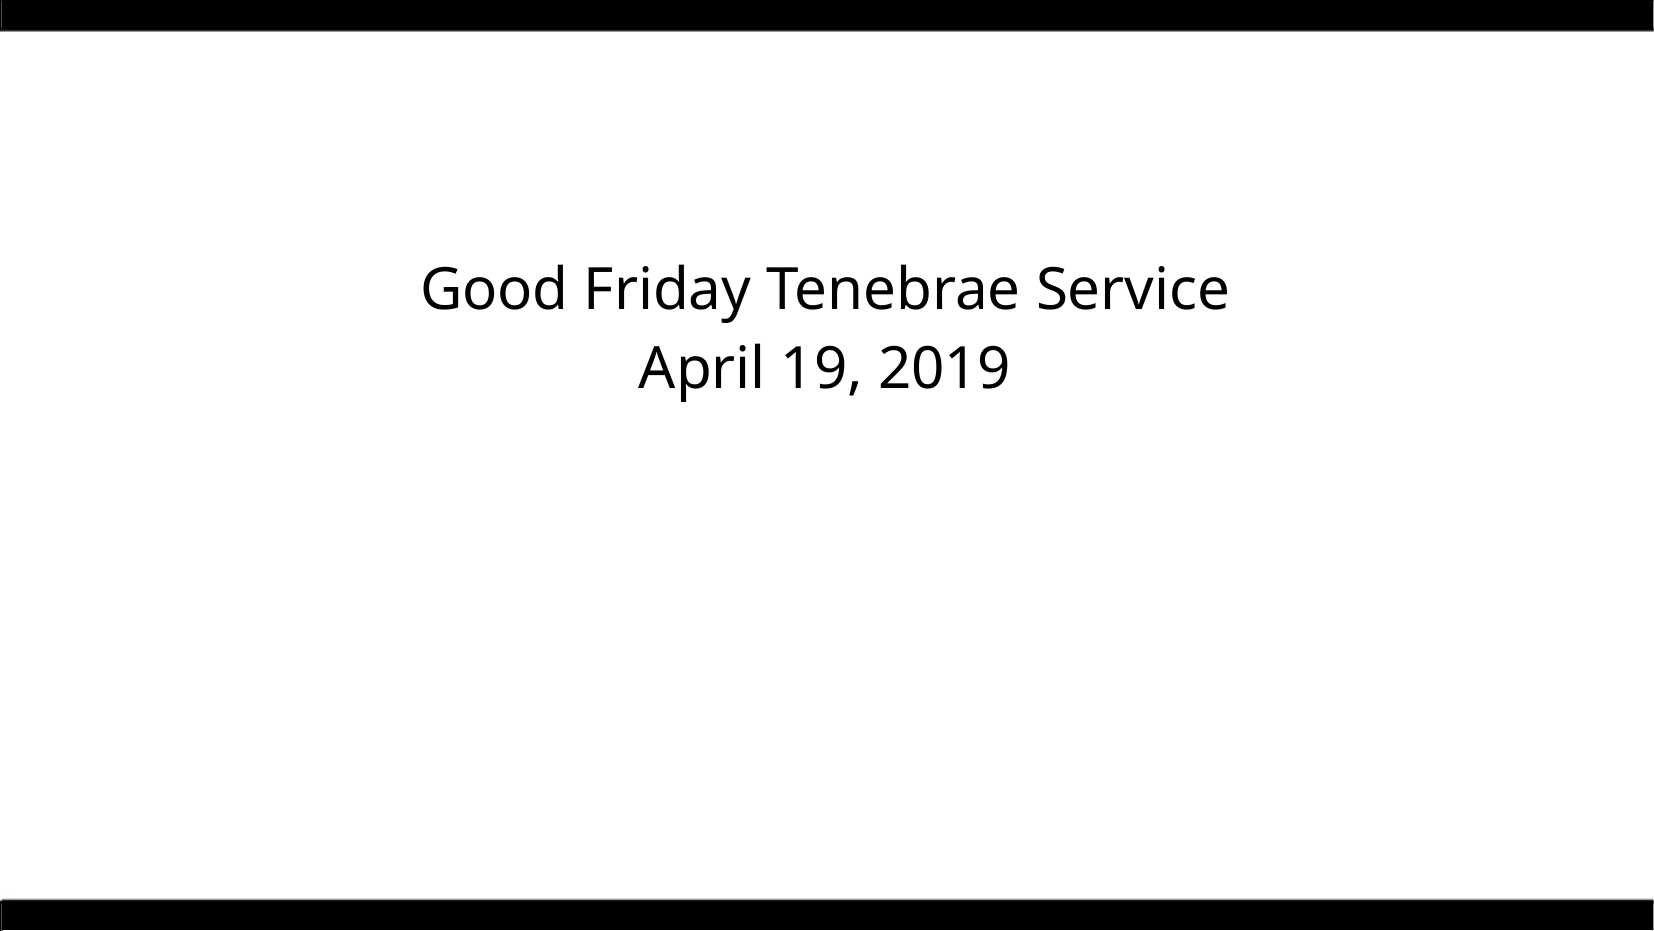

Good Friday Tenebrae Service
April 19, 2019